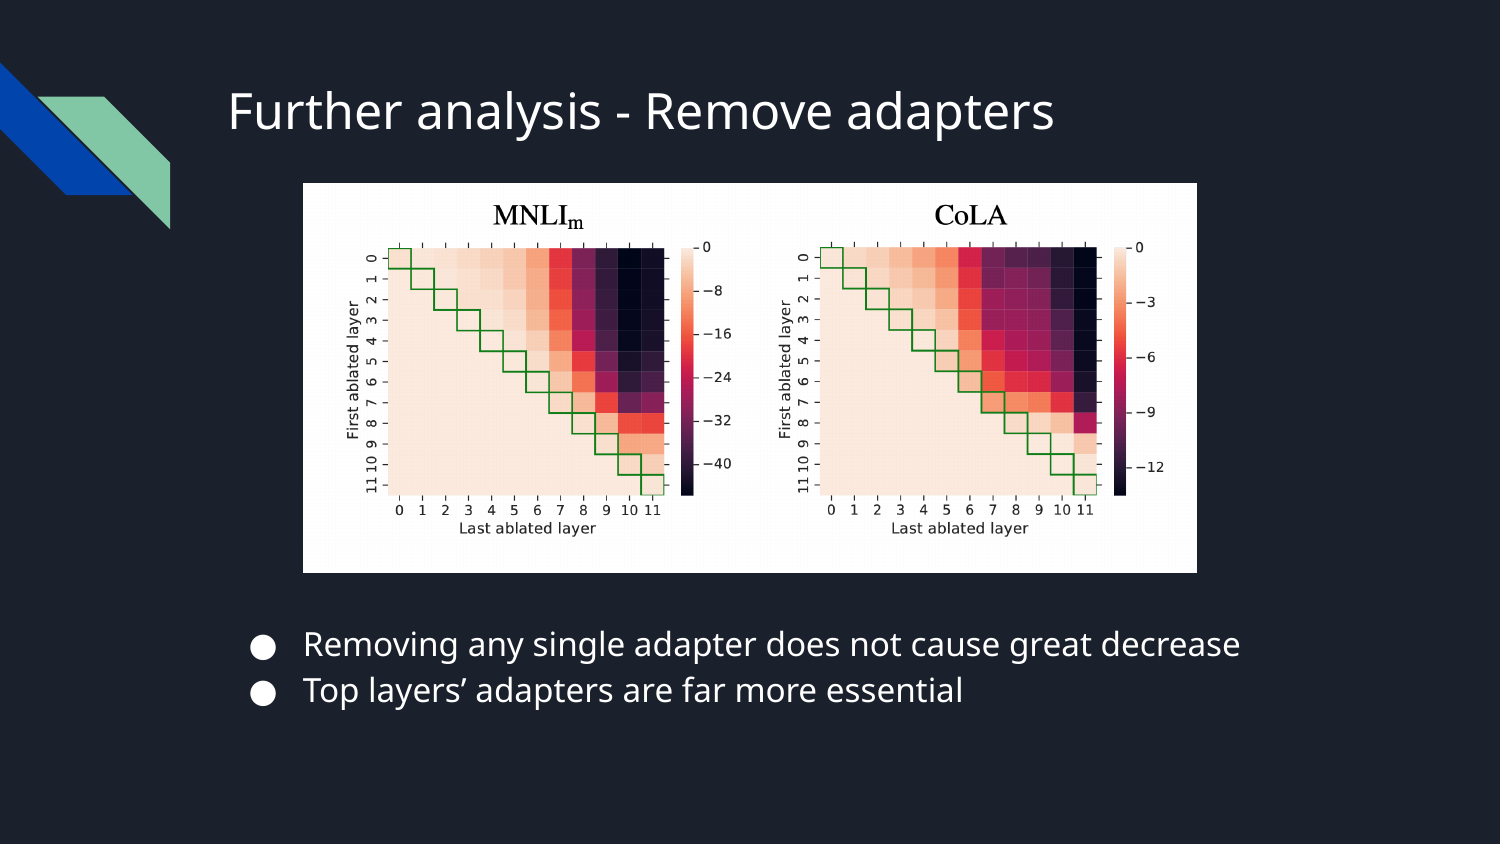

# Further analysis - Remove adapters
Removing any single adapter does not cause great decrease
Top layers’ adapters are far more essential